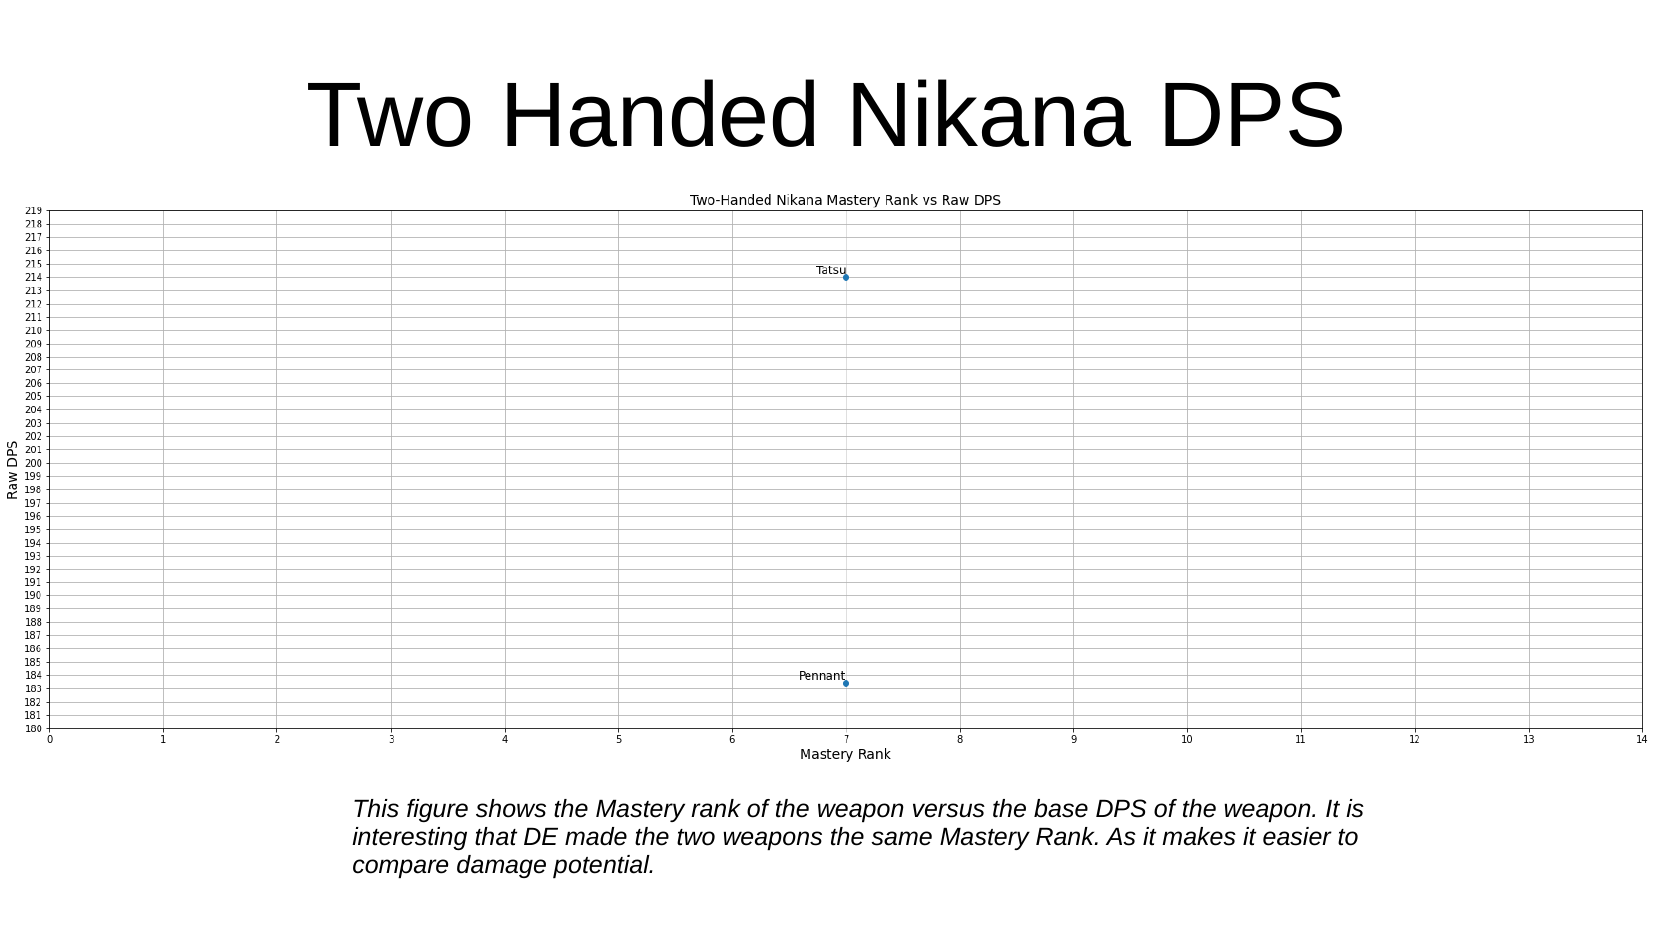

# Two Handed Nikana DPS
This figure shows the Mastery rank of the weapon versus the base DPS of the weapon. It is interesting that DE made the two weapons the same Mastery Rank. As it makes it easier to compare damage potential.